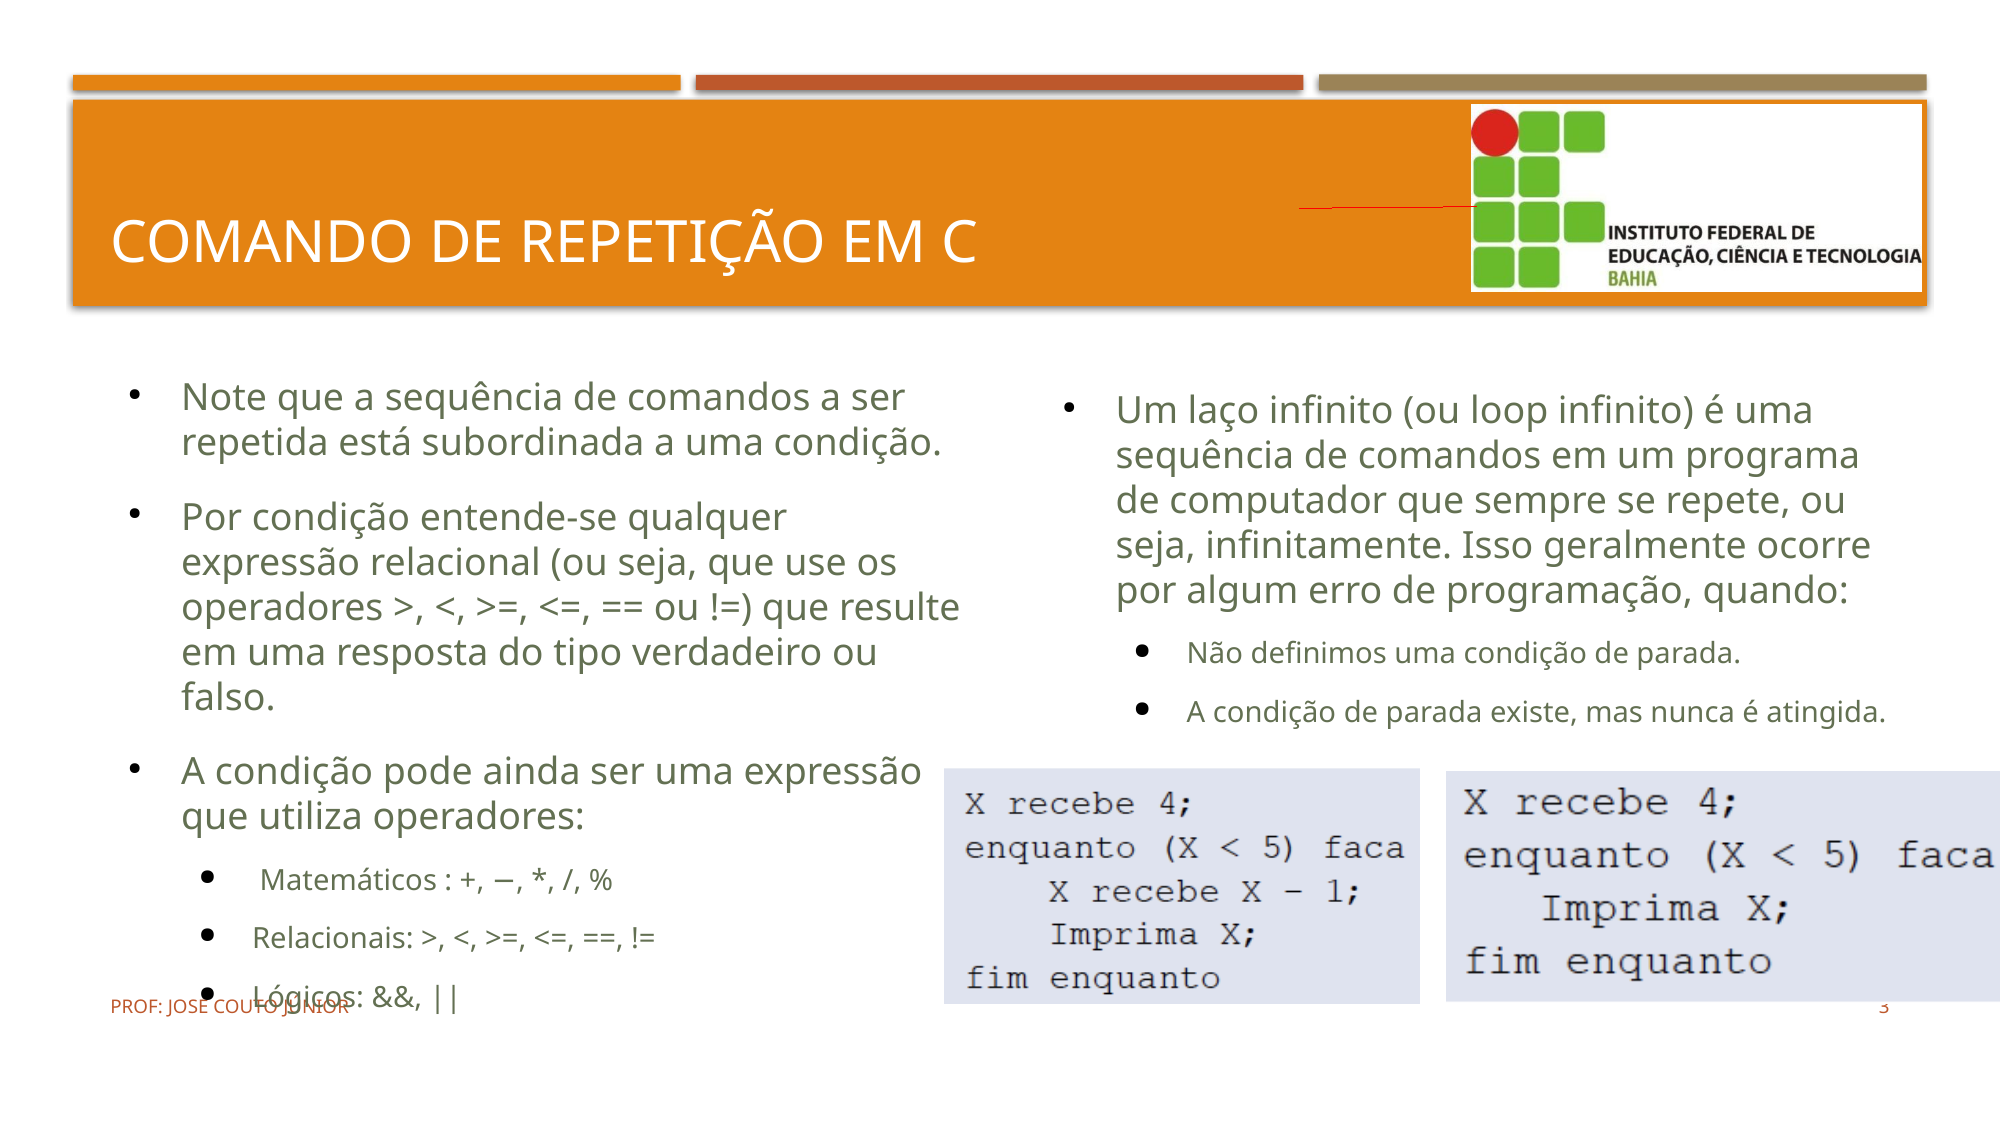

# Comando de repetição em C
Note que a sequência de comandos a ser repetida está subordinada a uma condição.
Por condição entende-se qualquer expressão relacional (ou seja, que use os operadores >, <, >=, <=, == ou !=) que resulte em uma resposta do tipo verdadeiro ou falso.
A condição pode ainda ser uma expressão que utiliza operadores:
 Matemáticos : +, −, *, /, %
Relacionais: >, <, >=, <=, ==, !=
Lógicos: &&, ||
Um laço infinito (ou loop infinito) é uma sequência de comandos em um programa de computador que sempre se repete, ou seja, infinitamente. Isso geralmente ocorre por algum erro de programação, quando:
Não definimos uma condição de parada.
A condição de parada existe, mas nunca é atingida.
Prof: José Couto Júnior
3